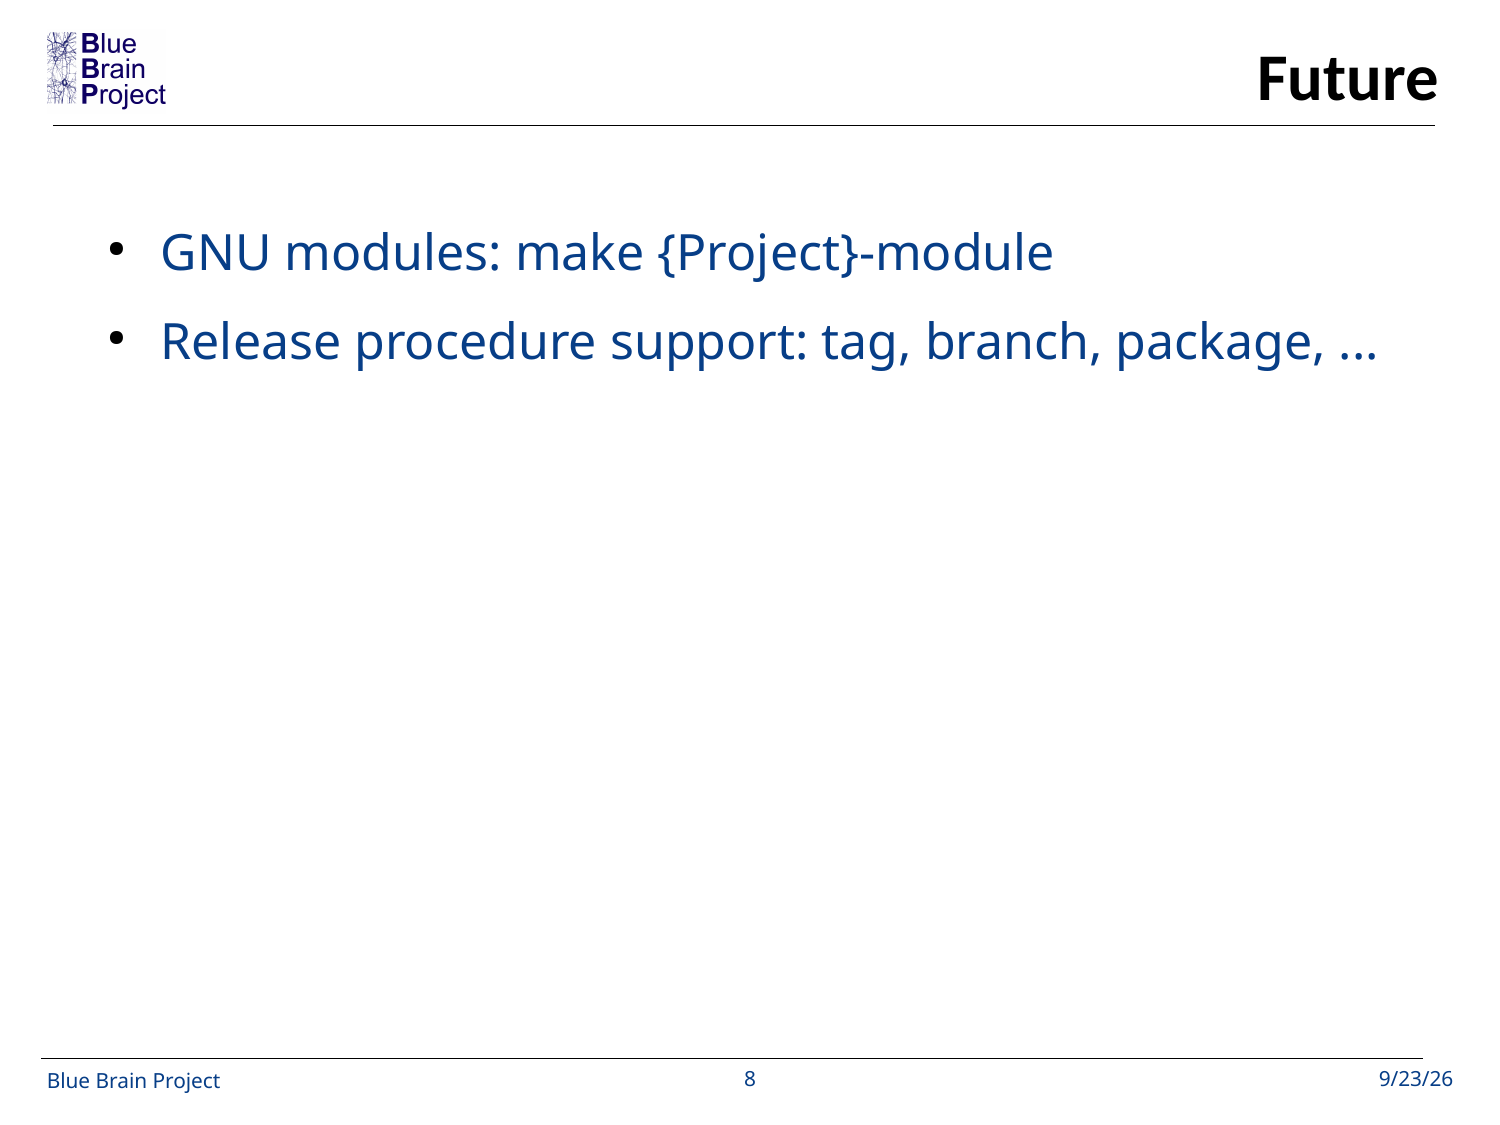

Future
# GNU modules: make {Project}-module
Release procedure support: tag, branch, package, ...
Blue Brain Project